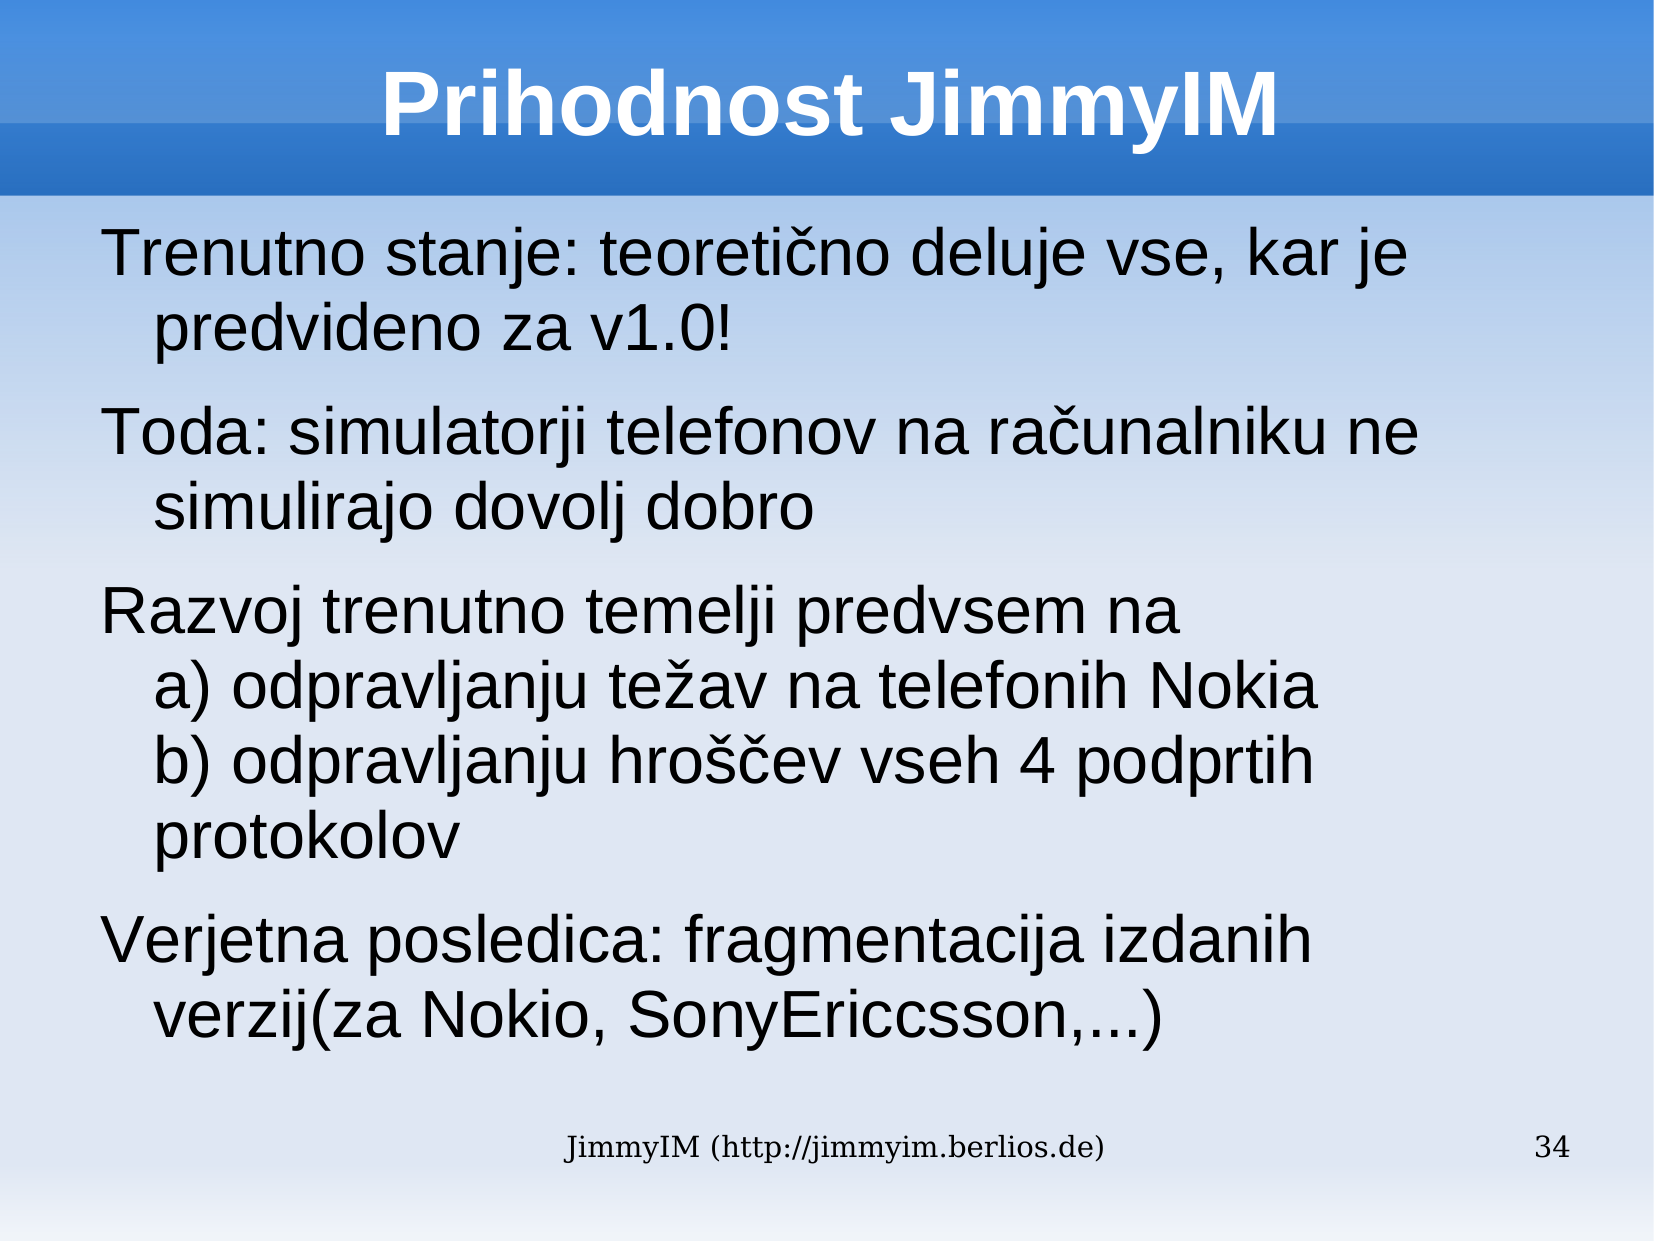

# Prihodnost JimmyIM
Trenutno stanje: teoretično deluje vse, kar je predvideno za v1.0!
Toda: simulatorji telefonov na računalniku ne simulirajo dovolj dobro
Razvoj trenutno temelji predvsem na
a) odpravljanju težav na telefonih Nokia
b) odpravljanju hroščev vseh 4 podprtih protokolov
Verjetna posledica: fragmentacija izdanih verzij(za Nokio, SonyEriccsson,...)
JimmyIM (http://jimmyim.berlios.de)
34